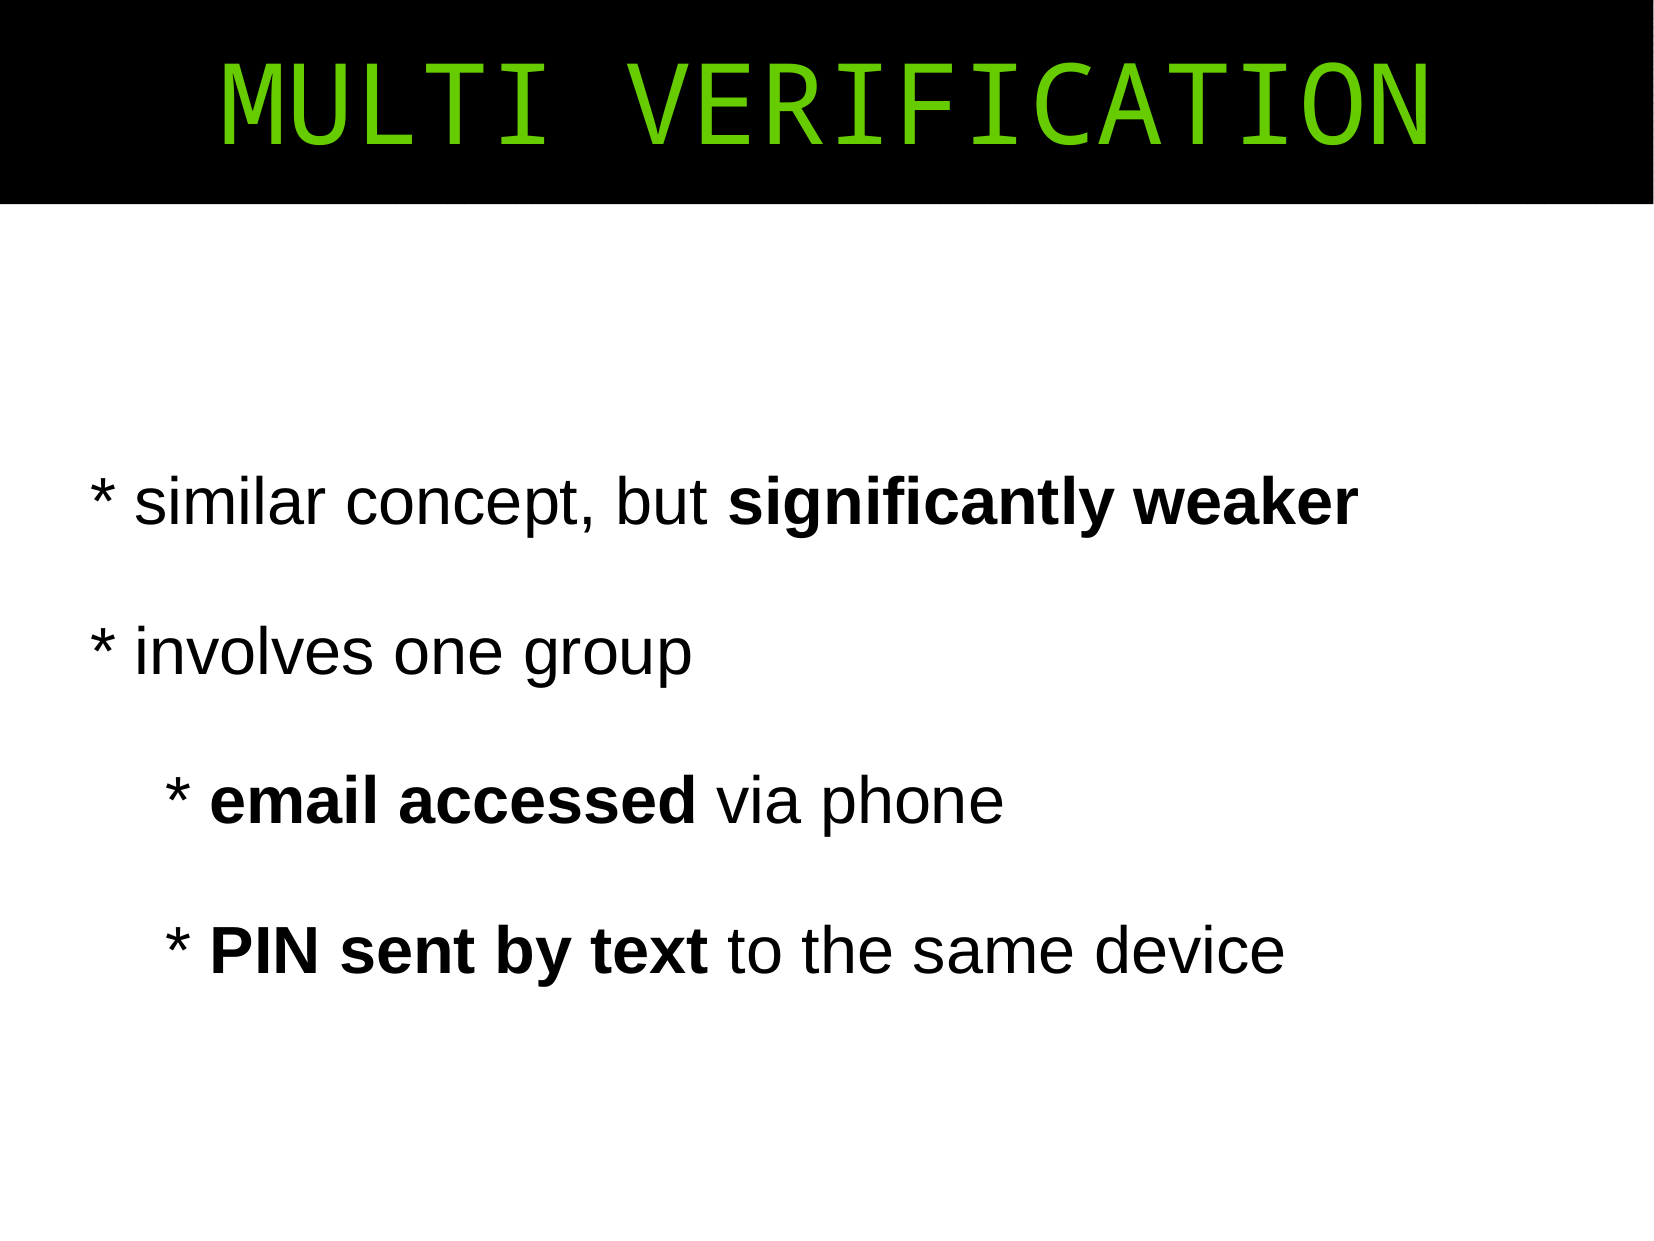

# MULTI VERIFICATION
* similar concept, but significantly weaker
* involves one group
	* email accessed via phone
	* PIN sent by text to the same device